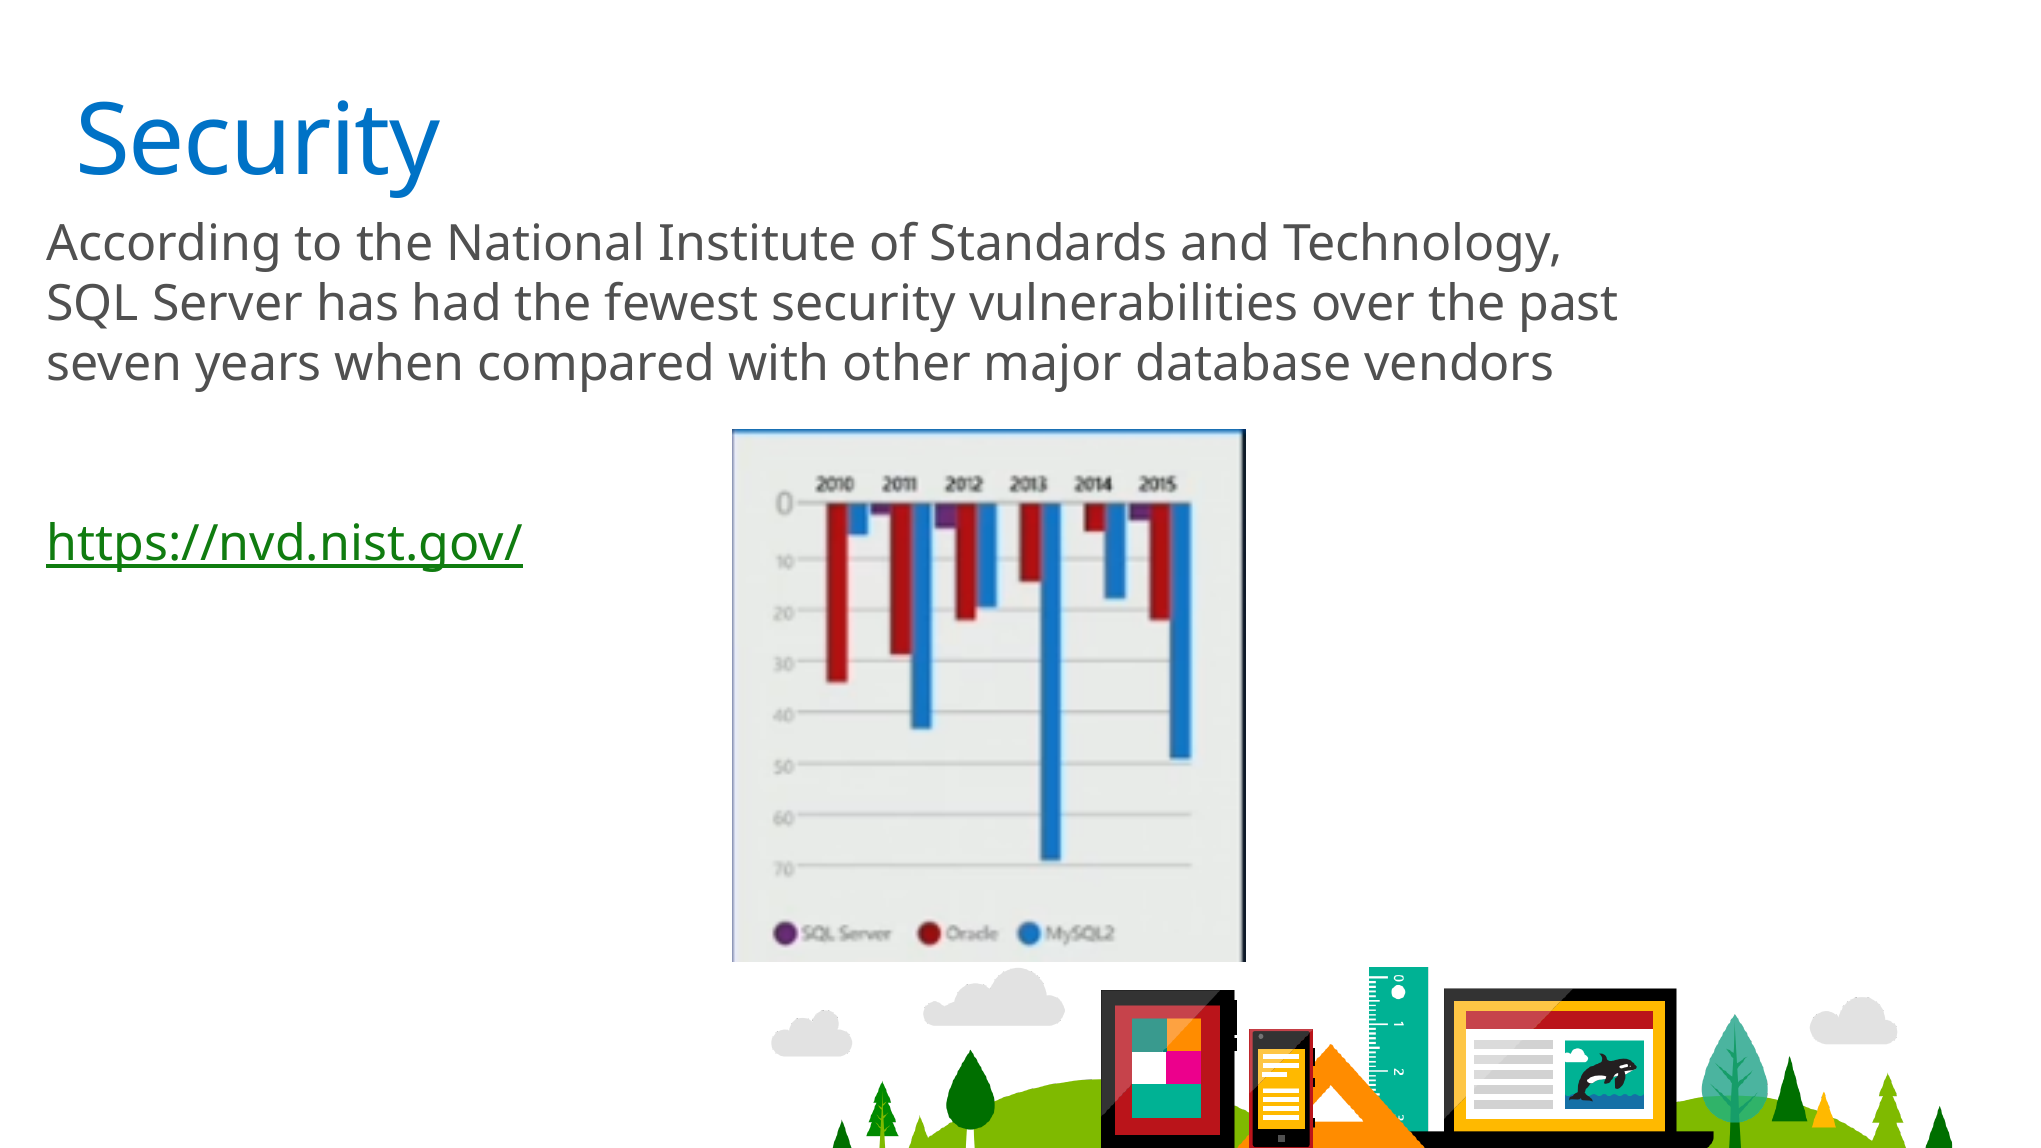

# Security
According to the National Institute of Standards and Technology,
SQL Server has had the fewest security vulnerabilities over the past
seven years when compared with other major database vendors
https://nvd.nist.gov/